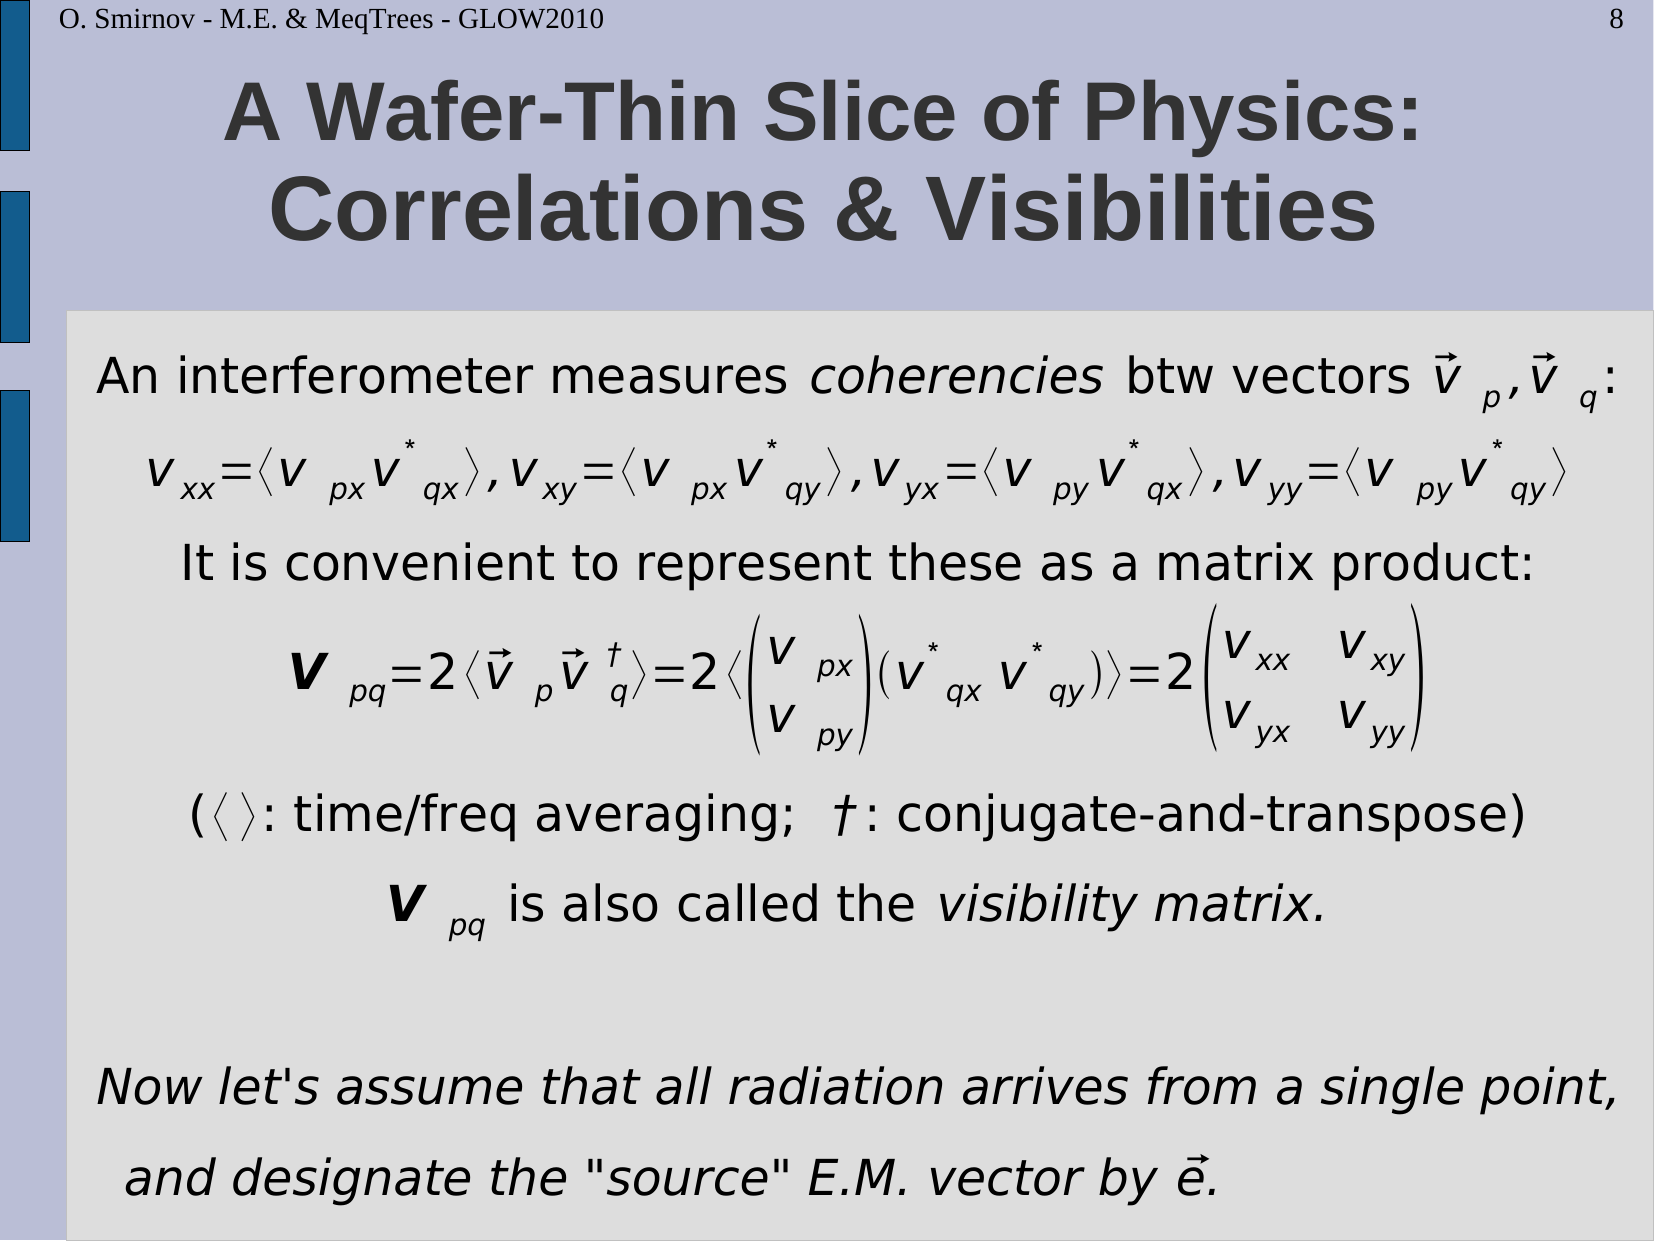

O. Smirnov - M.E. & MeqTrees - GLOW2010
8
# A Wafer-Thin Slice of Physics: Correlations & Visibilities